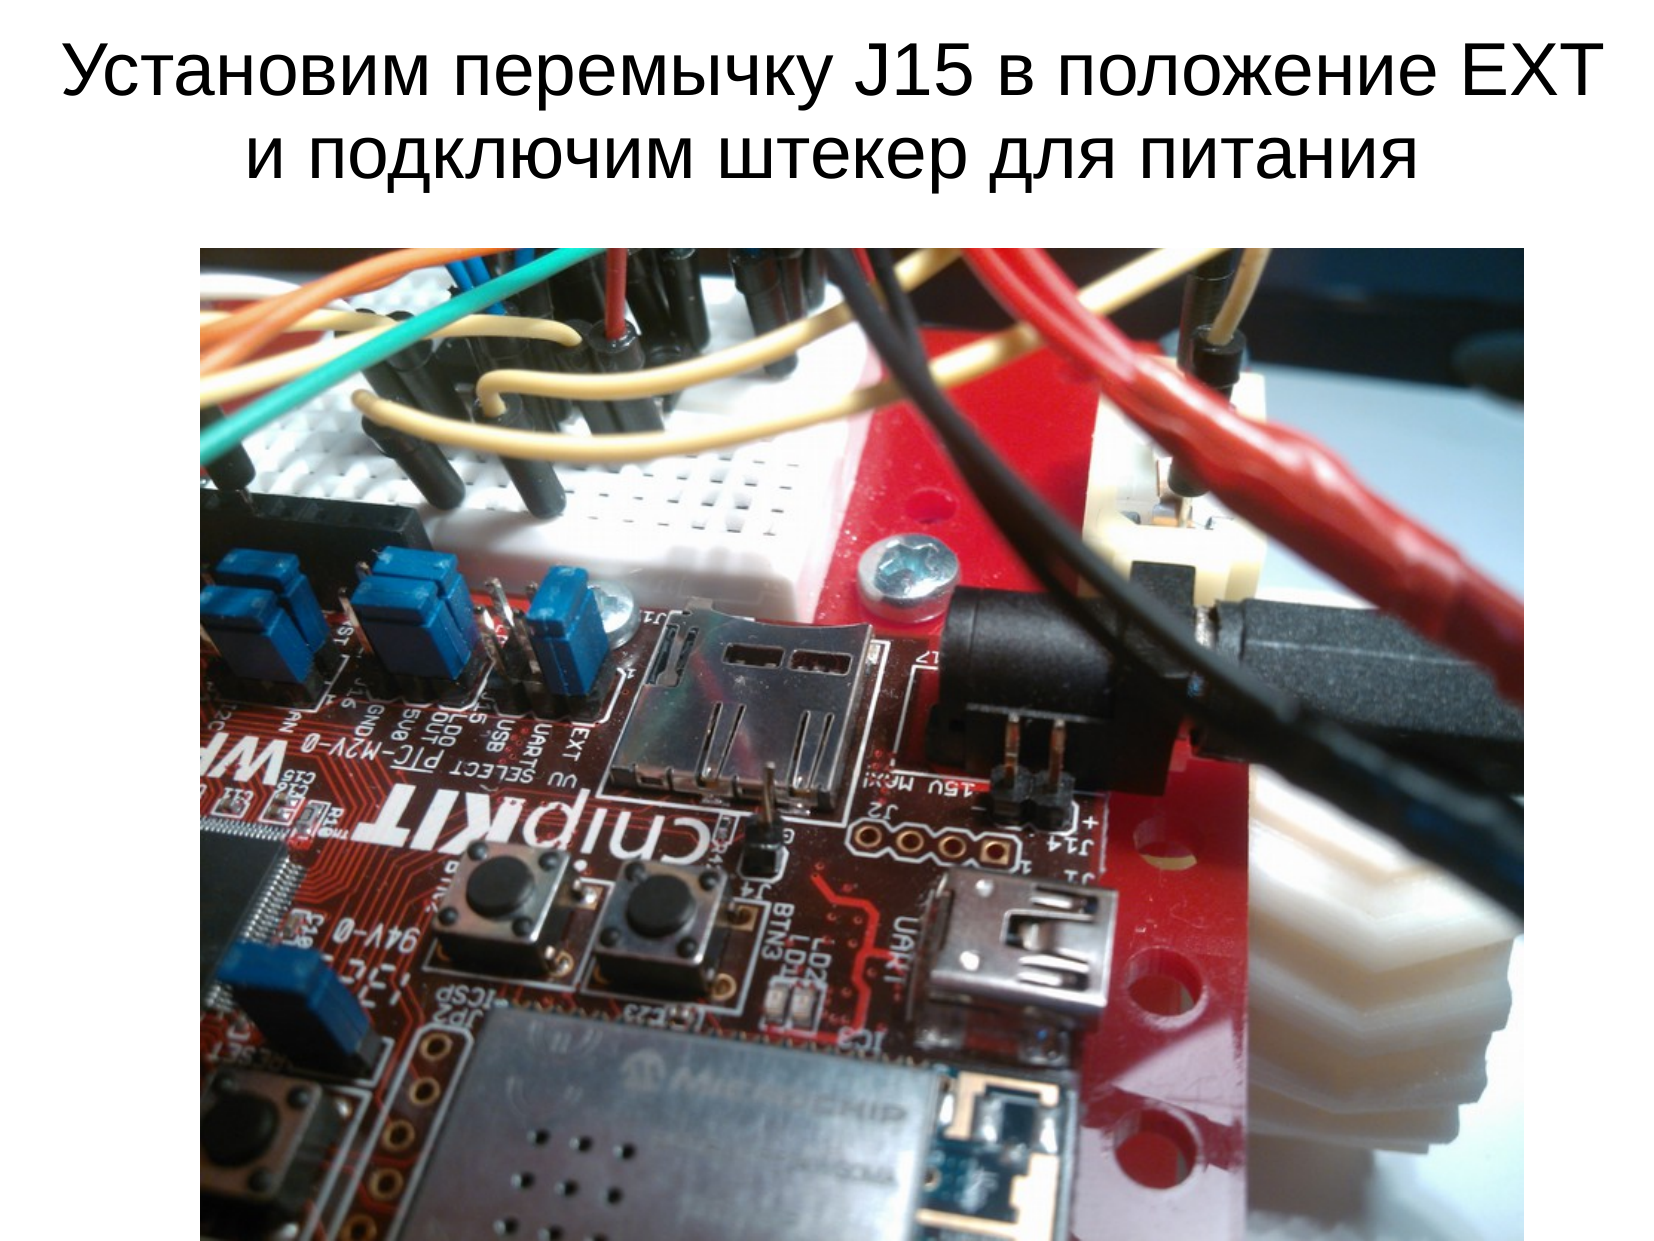

# Установим перемычку J15 в положение EXT и подключим штекер для питания